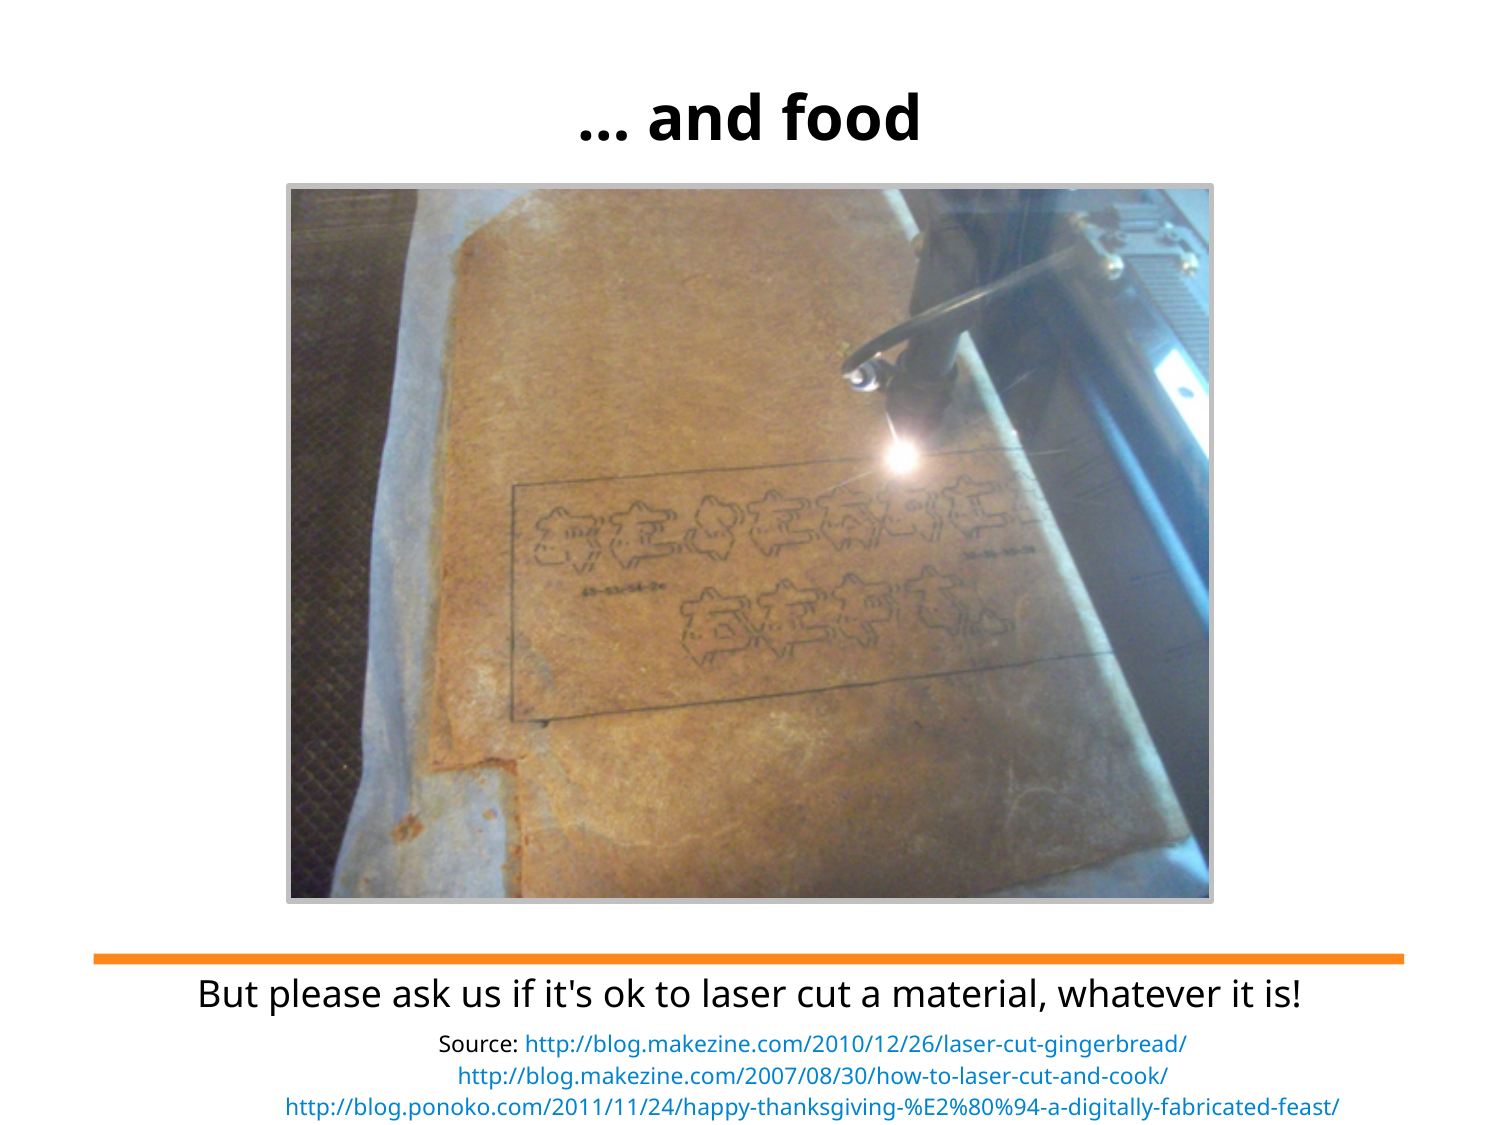

# … and food
But please ask us if it's ok to laser cut a material, whatever it is!
Source: http://blog.makezine.com/2010/12/26/laser-cut-gingerbread/
http://blog.makezine.com/2007/08/30/how-to-laser-cut-and-cook/
http://blog.ponoko.com/2011/11/24/happy-thanksgiving-%E2%80%94-a-digitally-fabricated-feast/